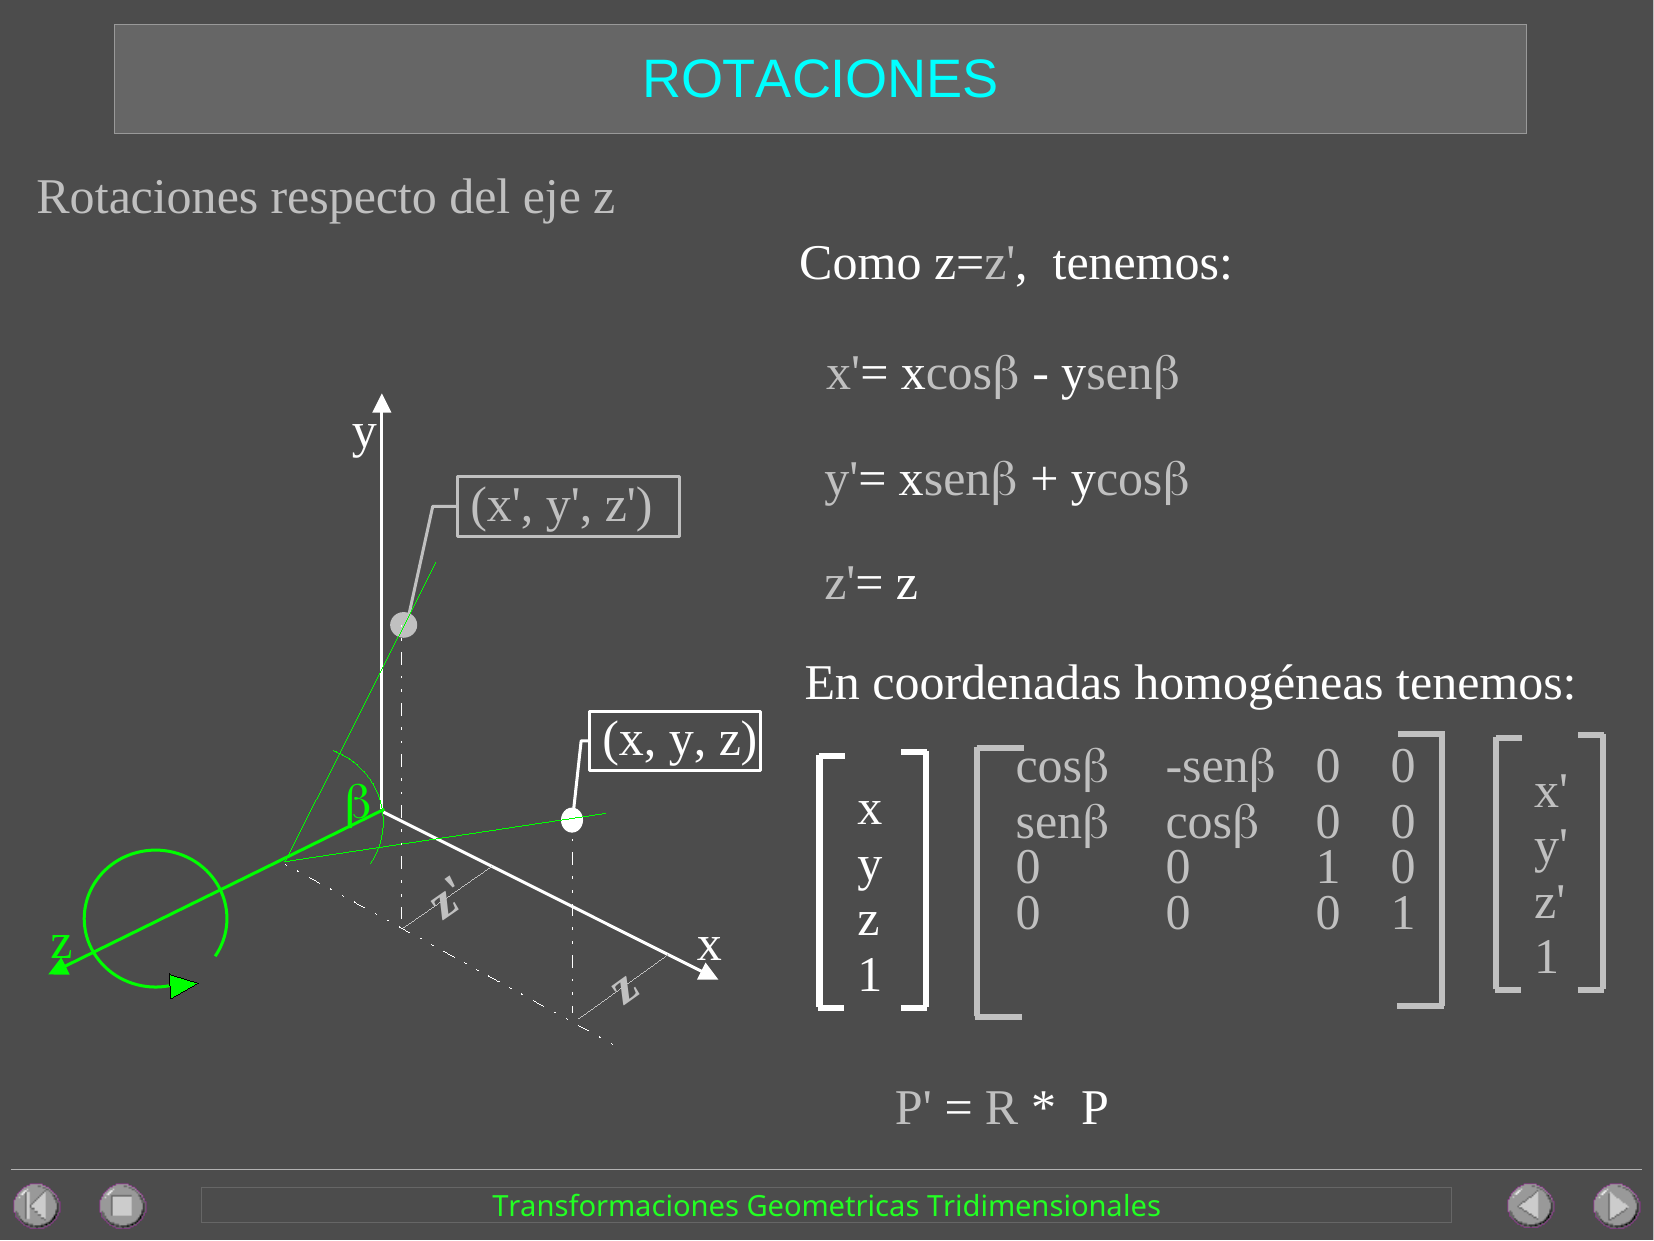

# ROTACIONES
Rotaciones respecto del eje z
Como z=z', tenemos:
x'= xcosb - ysenb
y'= xsenb + ycosb
z'= z
En coordenadas homogéneas tenemos:
cosb	-senb	0	0
senb	cosb	0	0
0		0		1	0
0		0		0	1
x'
y'
z'
1
x
y
z
1
P' = R * P
y
x
b
z'
z
z